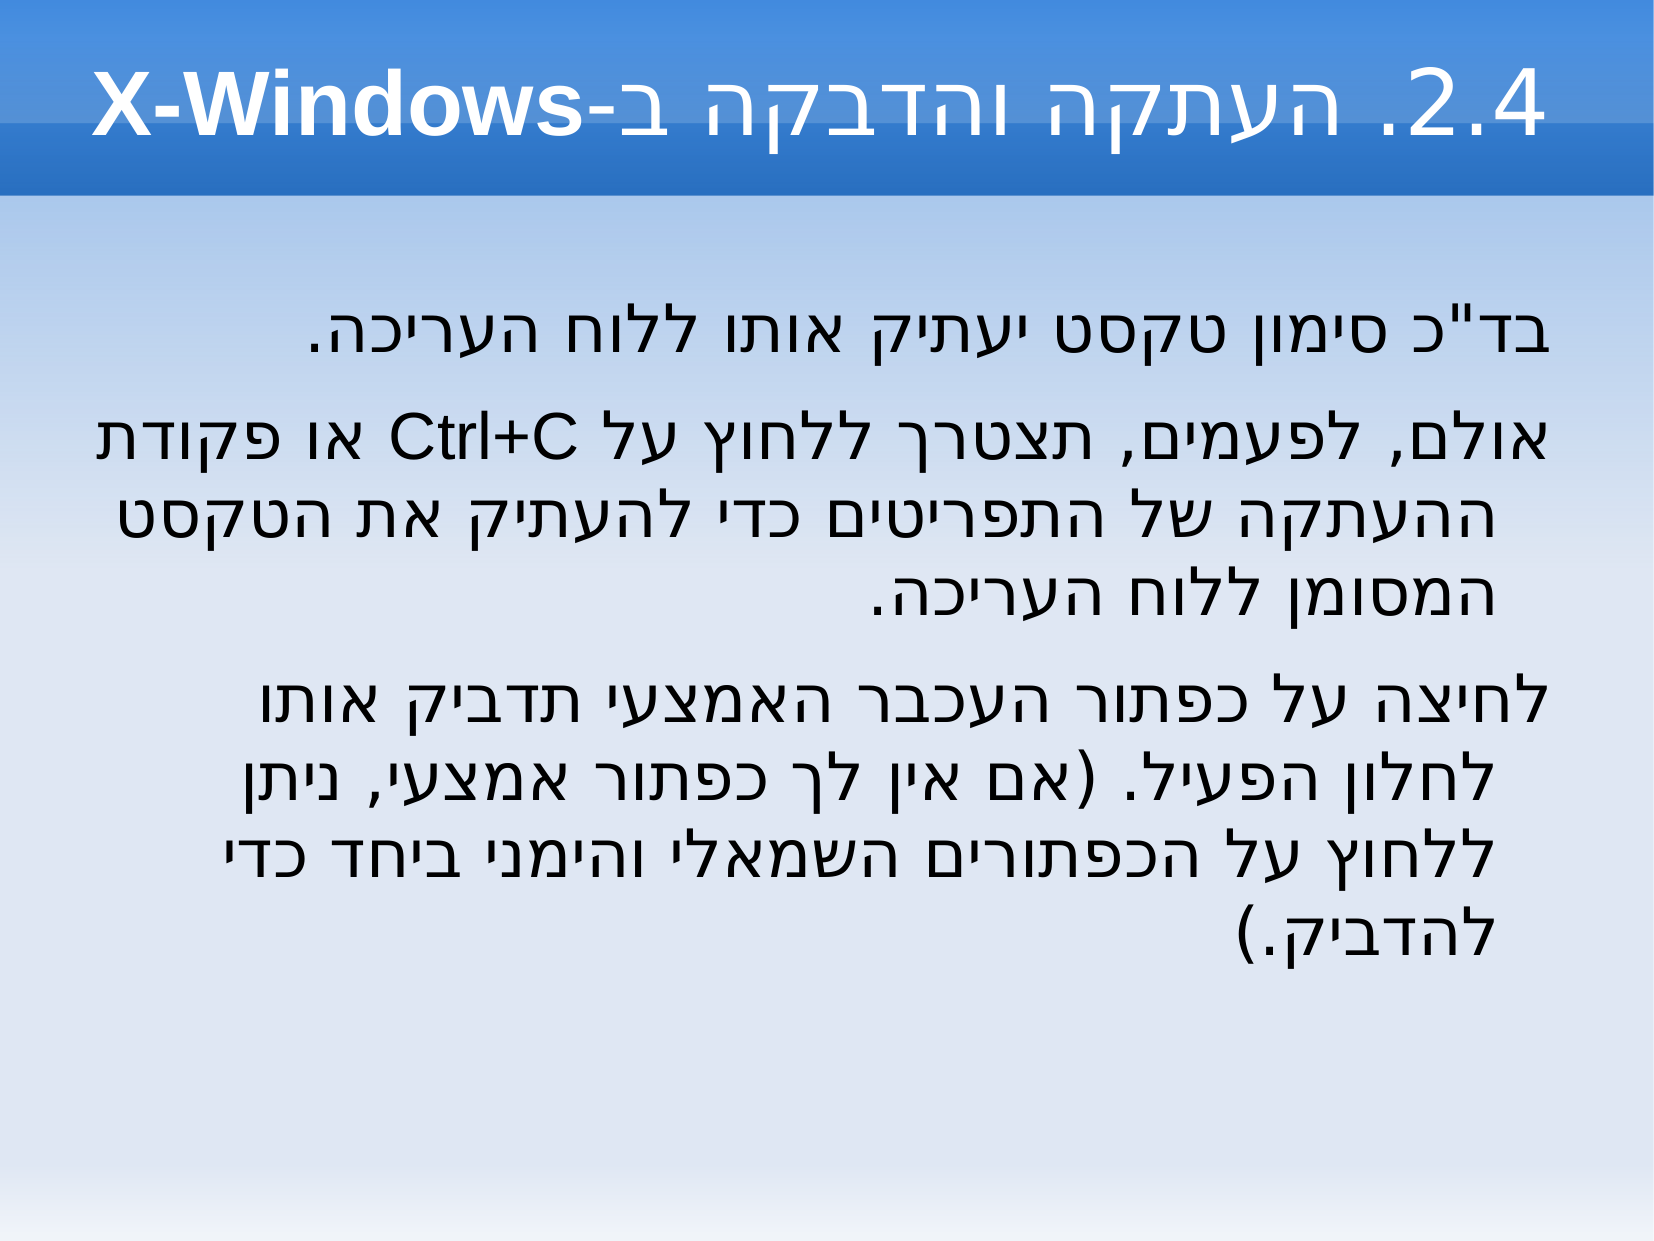

# 2.4. העתקה והדבקה ב-X-Windows
בד"כ סימון טקסט יעתיק אותו ללוח העריכה.
אולם, לפעמים, תצטרך ללחוץ על Ctrl+C או פקודת ההעתקה של התפריטים כדי להעתיק את הטקסט המסומן ללוח העריכה.
לחיצה על כפתור העכבר האמצעי תדביק אותו לחלון הפעיל. (אם אין לך כפתור אמצעי, ניתן ללחוץ על הכפתורים השמאלי והימני ביחד כדי להדביק.)